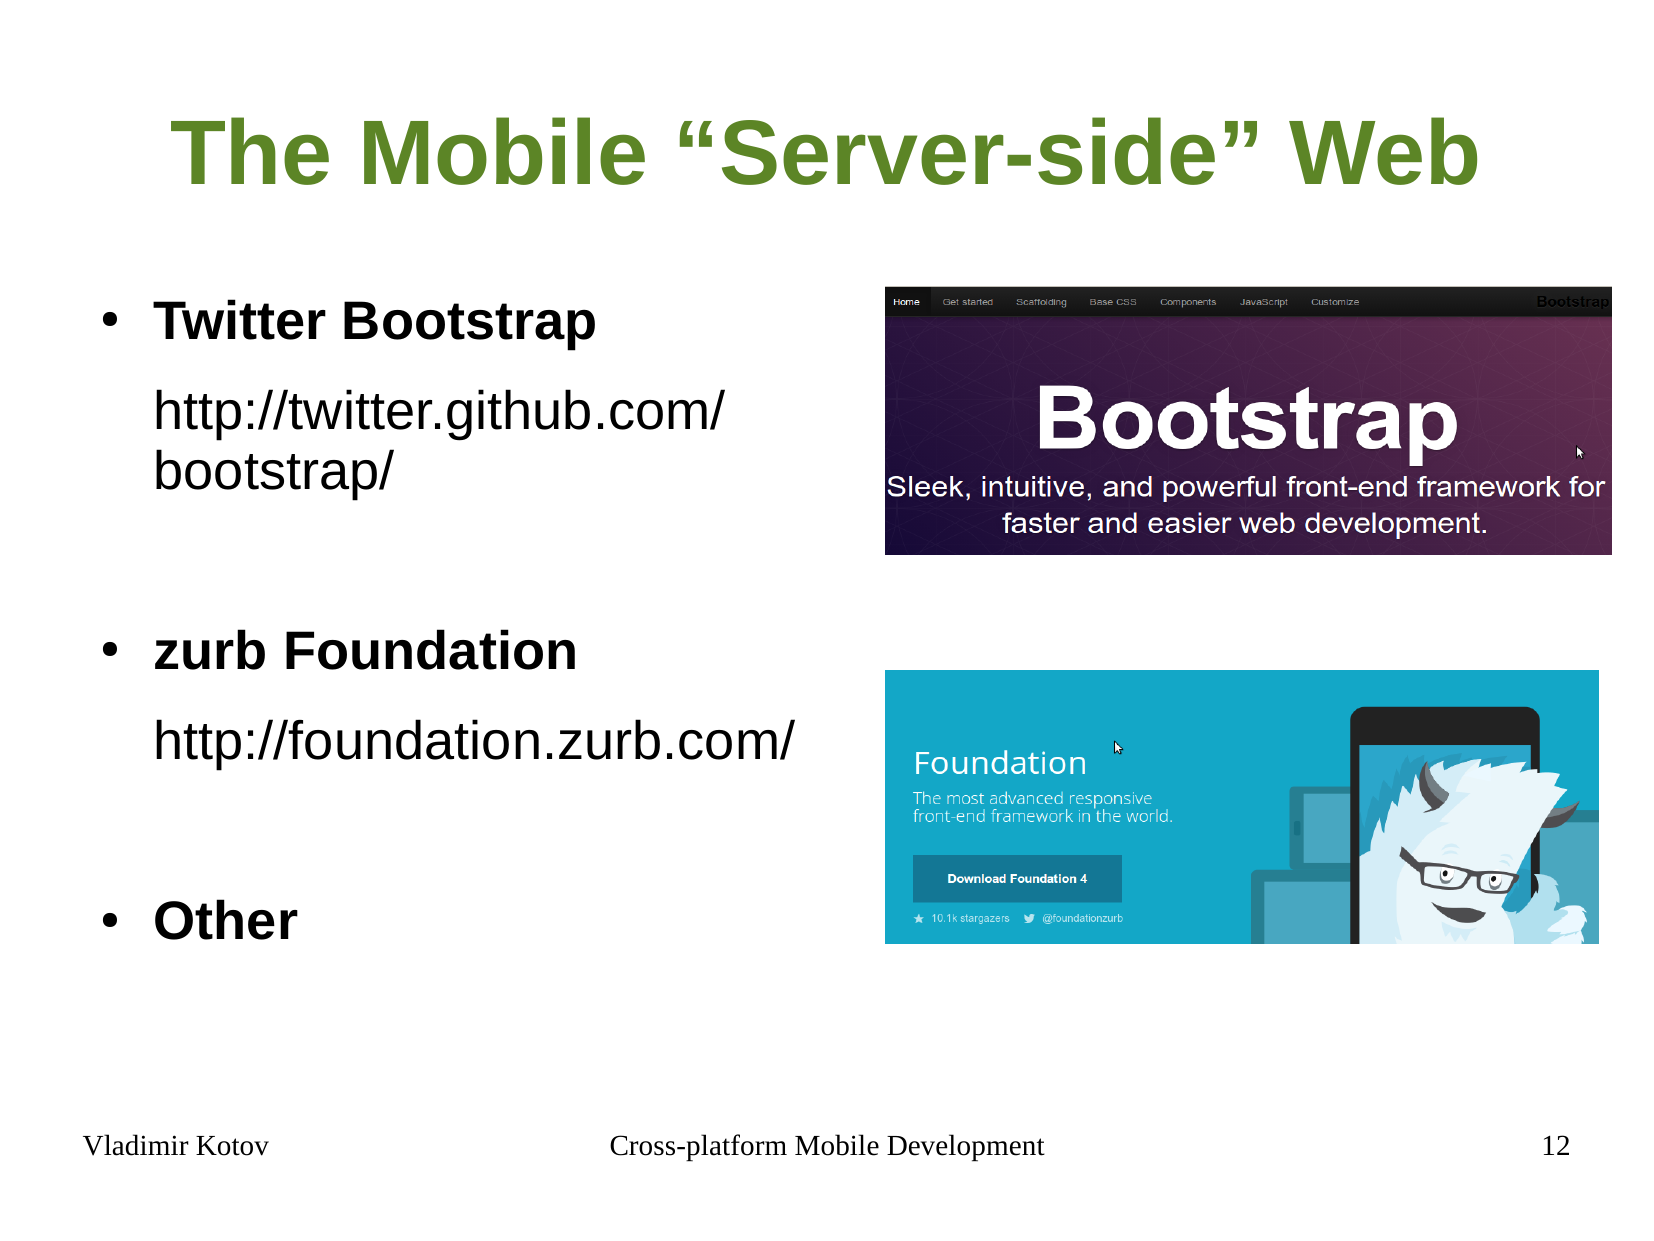

# The Mobile “Server-side” Web
Twitter Bootstrap
http://twitter.github.com/bootstrap/
zurb Foundation
http://foundation.zurb.com/
Other
Vladimir Kotov
Cross-platform Mobile Development
12